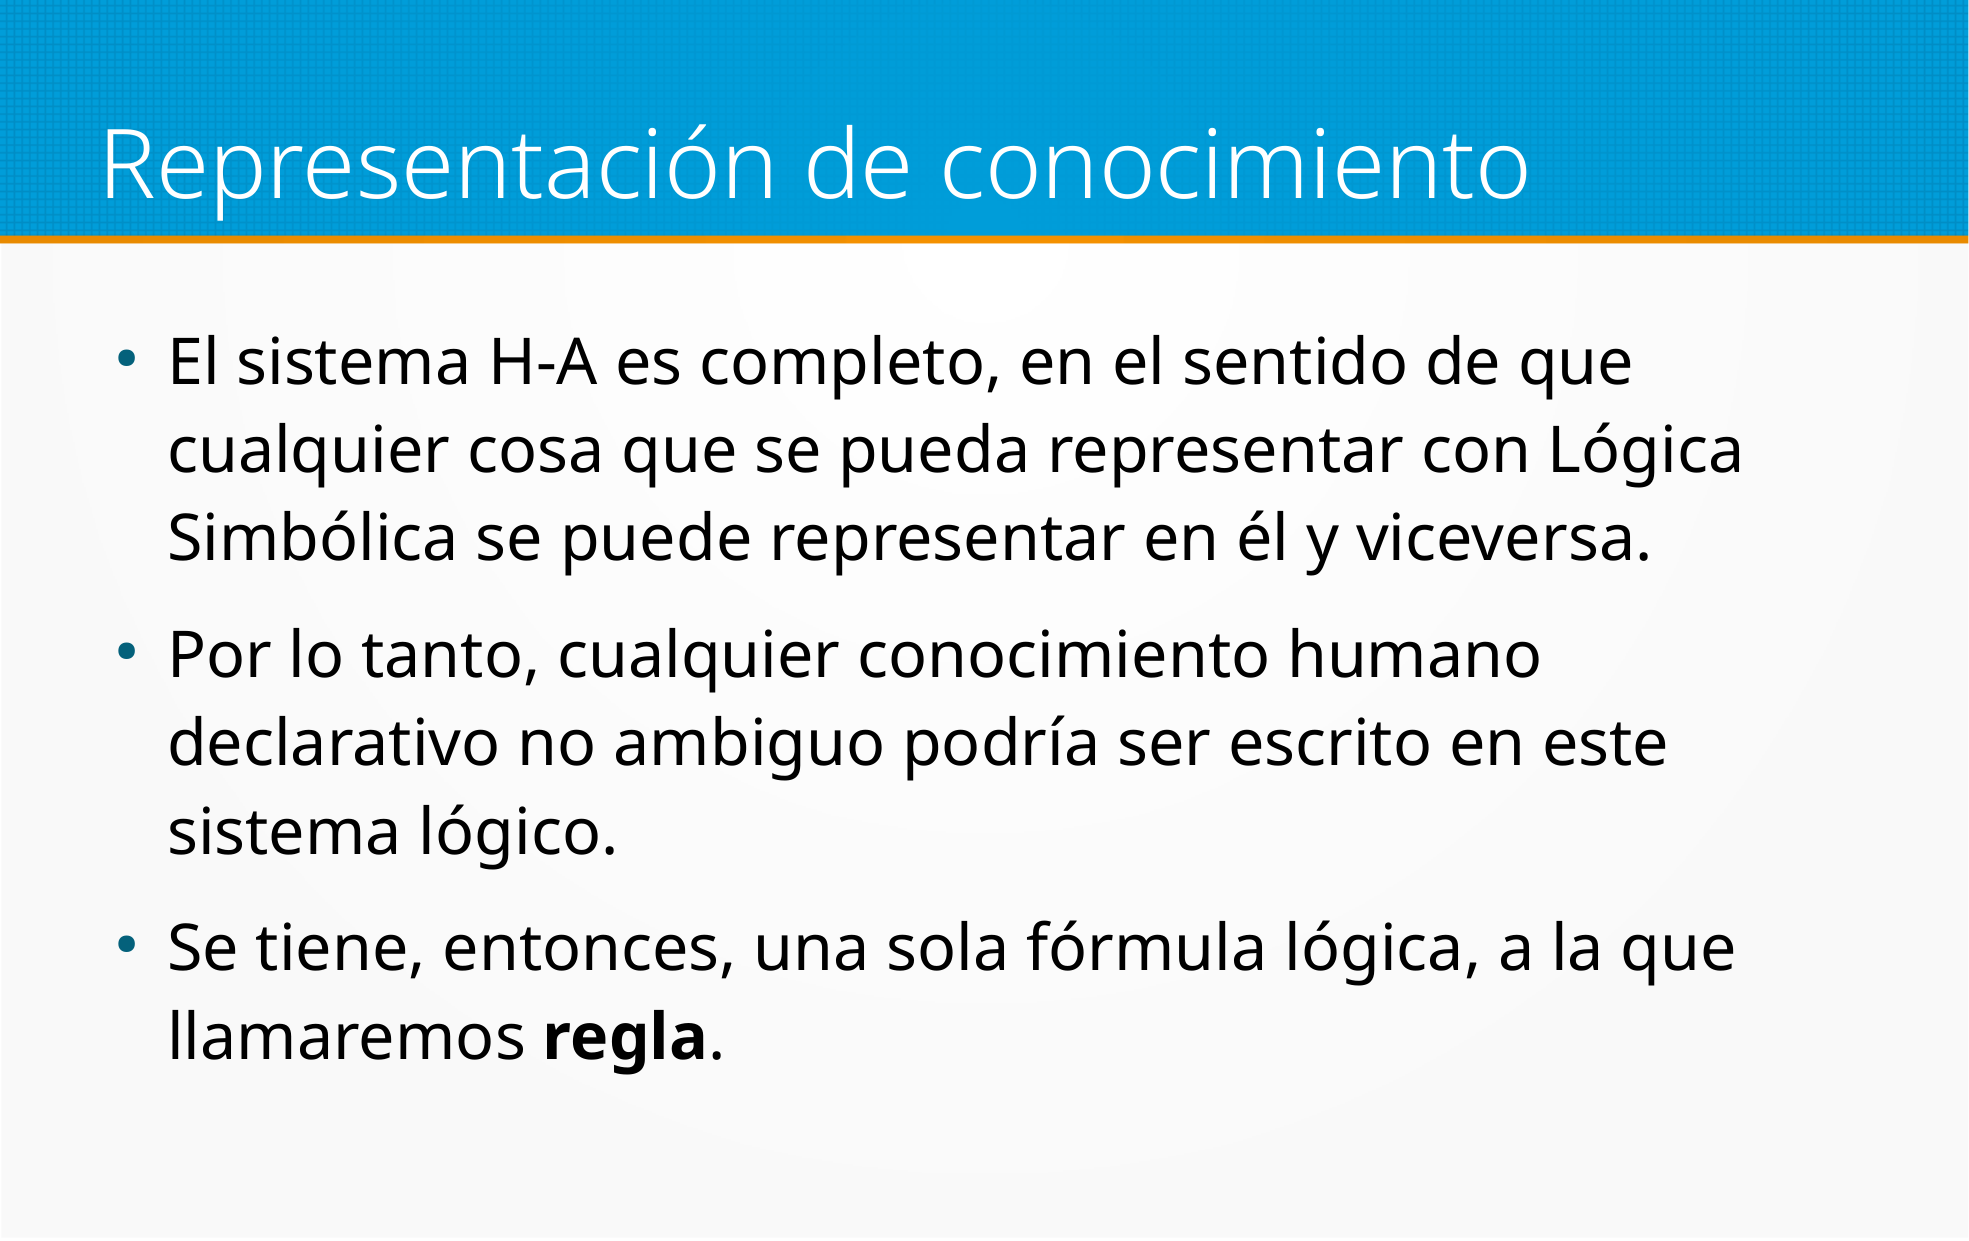

# Representación de conocimiento
El sistema H-A es completo, en el sentido de que cualquier cosa que se pueda representar con Lógica Simbólica se puede representar en él y viceversa.
Por lo tanto, cualquier conocimiento humano declarativo no ambiguo podría ser escrito en este sistema lógico.
Se tiene, entonces, una sola fórmula lógica, a la que llamaremos regla.